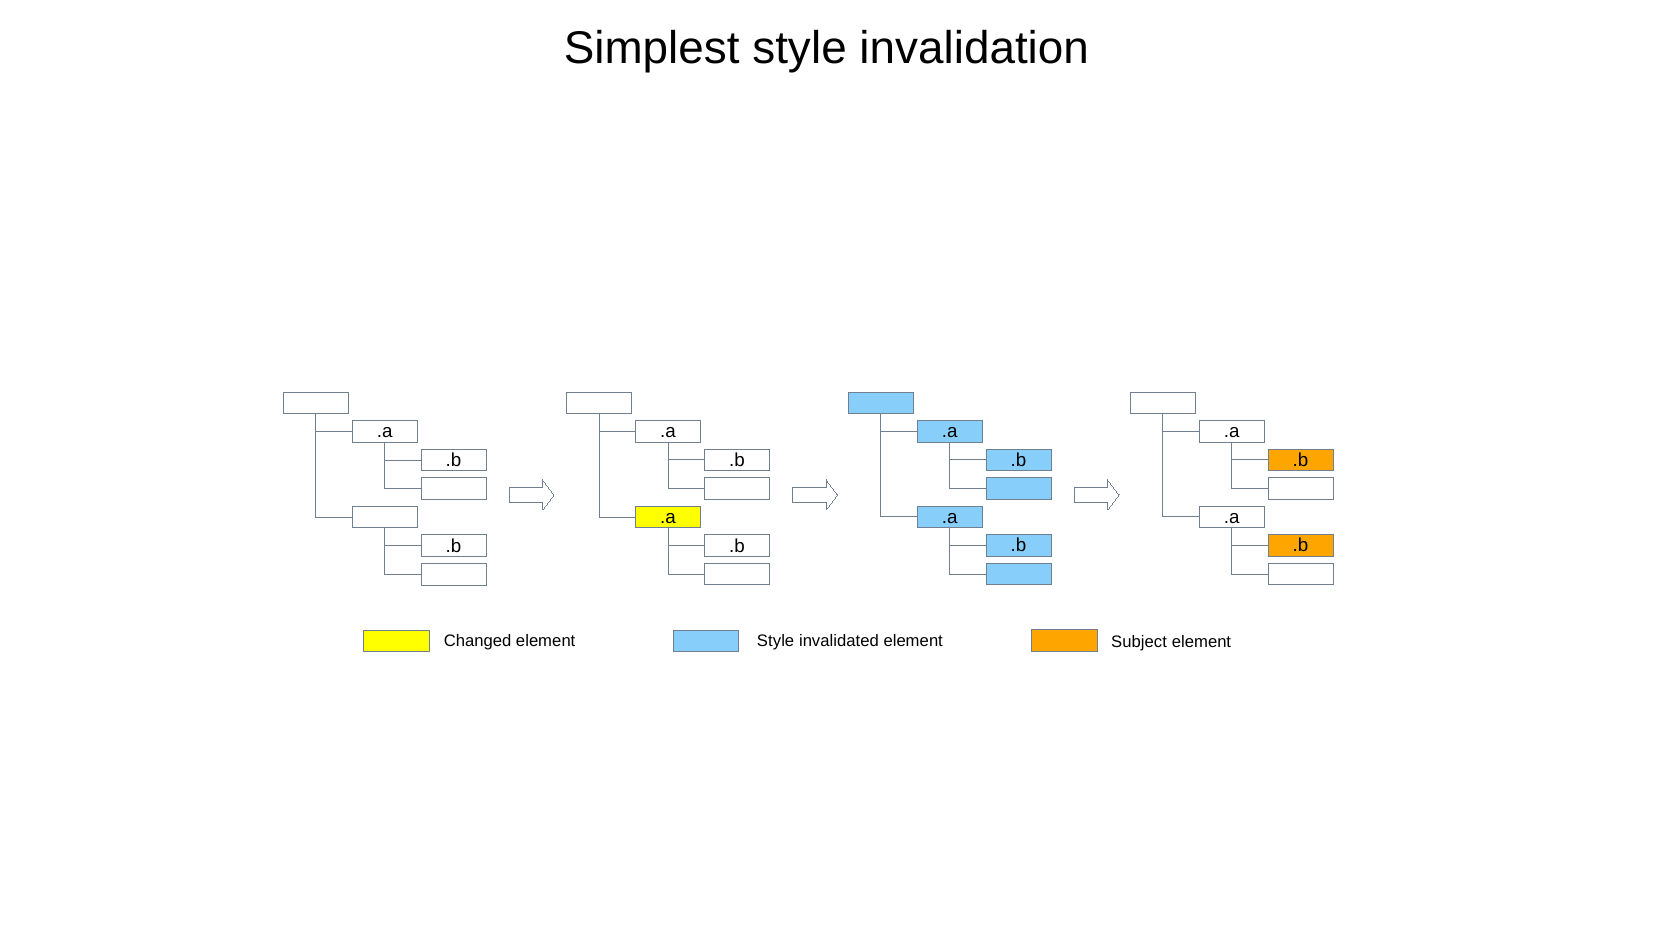

Simplest style invalidation
.a
.a
.a
.a
.b
.b
.b
.b
.a
.a
.a
.b
.b
.b
.b
Changed element
Style invalidated element
Subject element